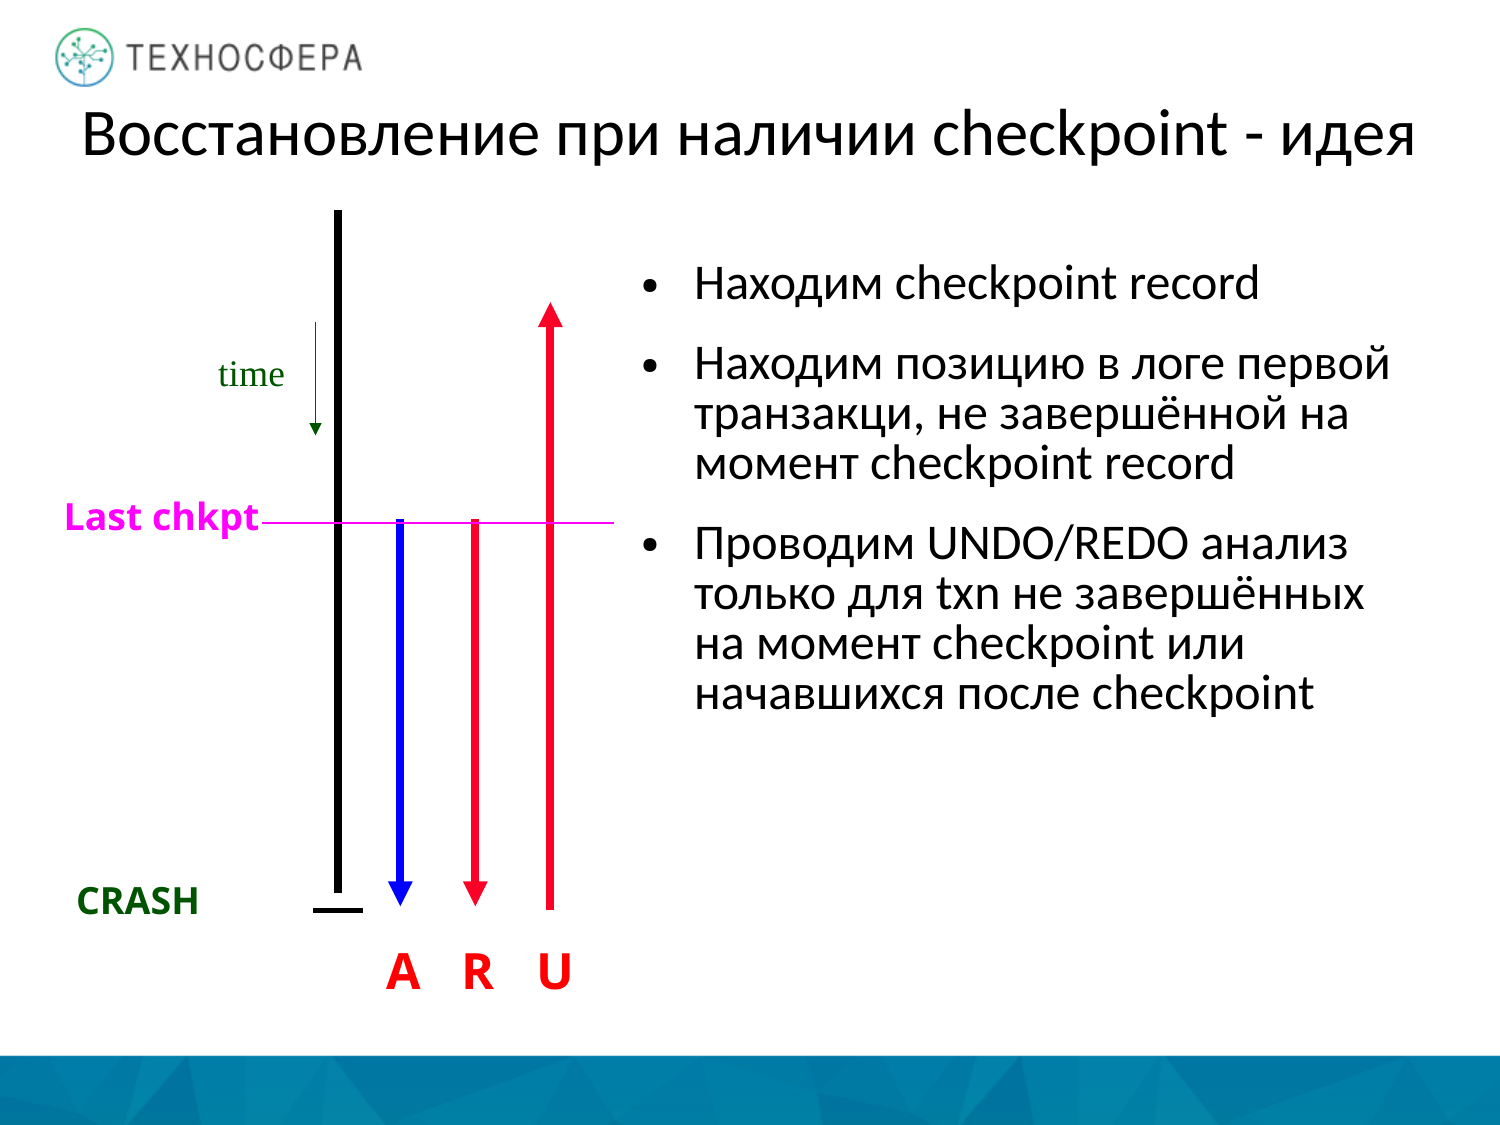

# Восстановление при наличии checkpoint - идея
Находим checkpoint record
Находим позицию в логе первой транзакци, не завершённой на момент checkpoint record
Проводим UNDO/REDO анализ только для txn не завершённых на момент checkpoint или начавшихся после checkpoint
time
Last chkpt
CRASH
A
R
U